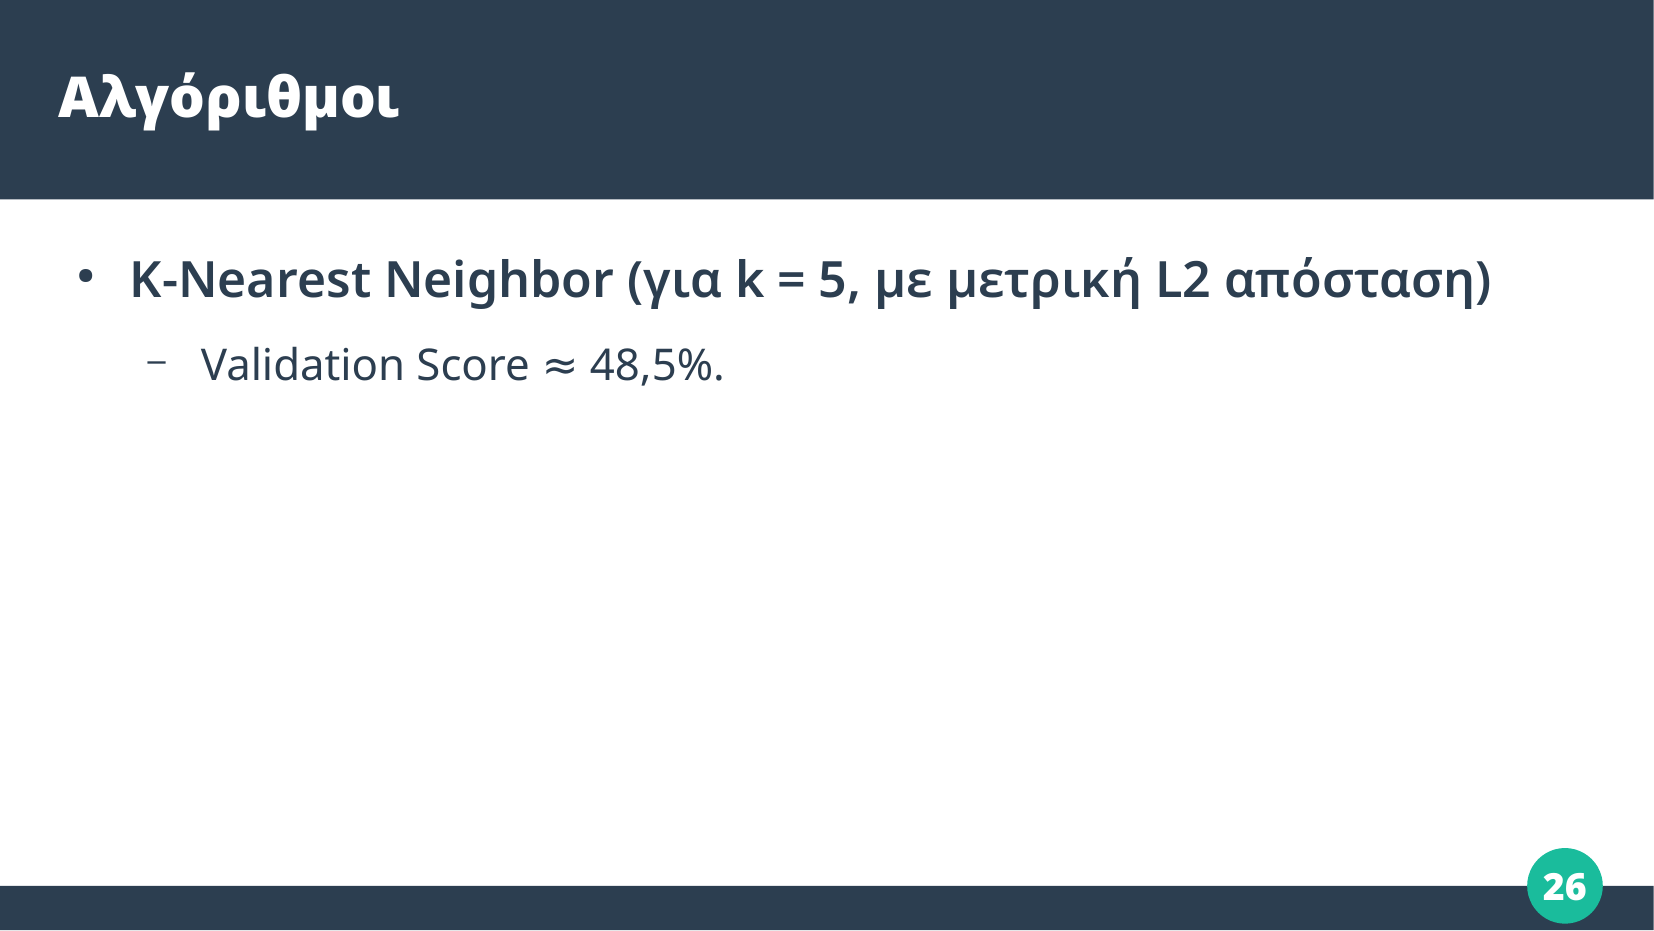

# Αλγόριθμοι
K-Nearest Neighbor (για k = 5, με μετρική L2 απόσταση)
Validation Score ≈ 48,5%.